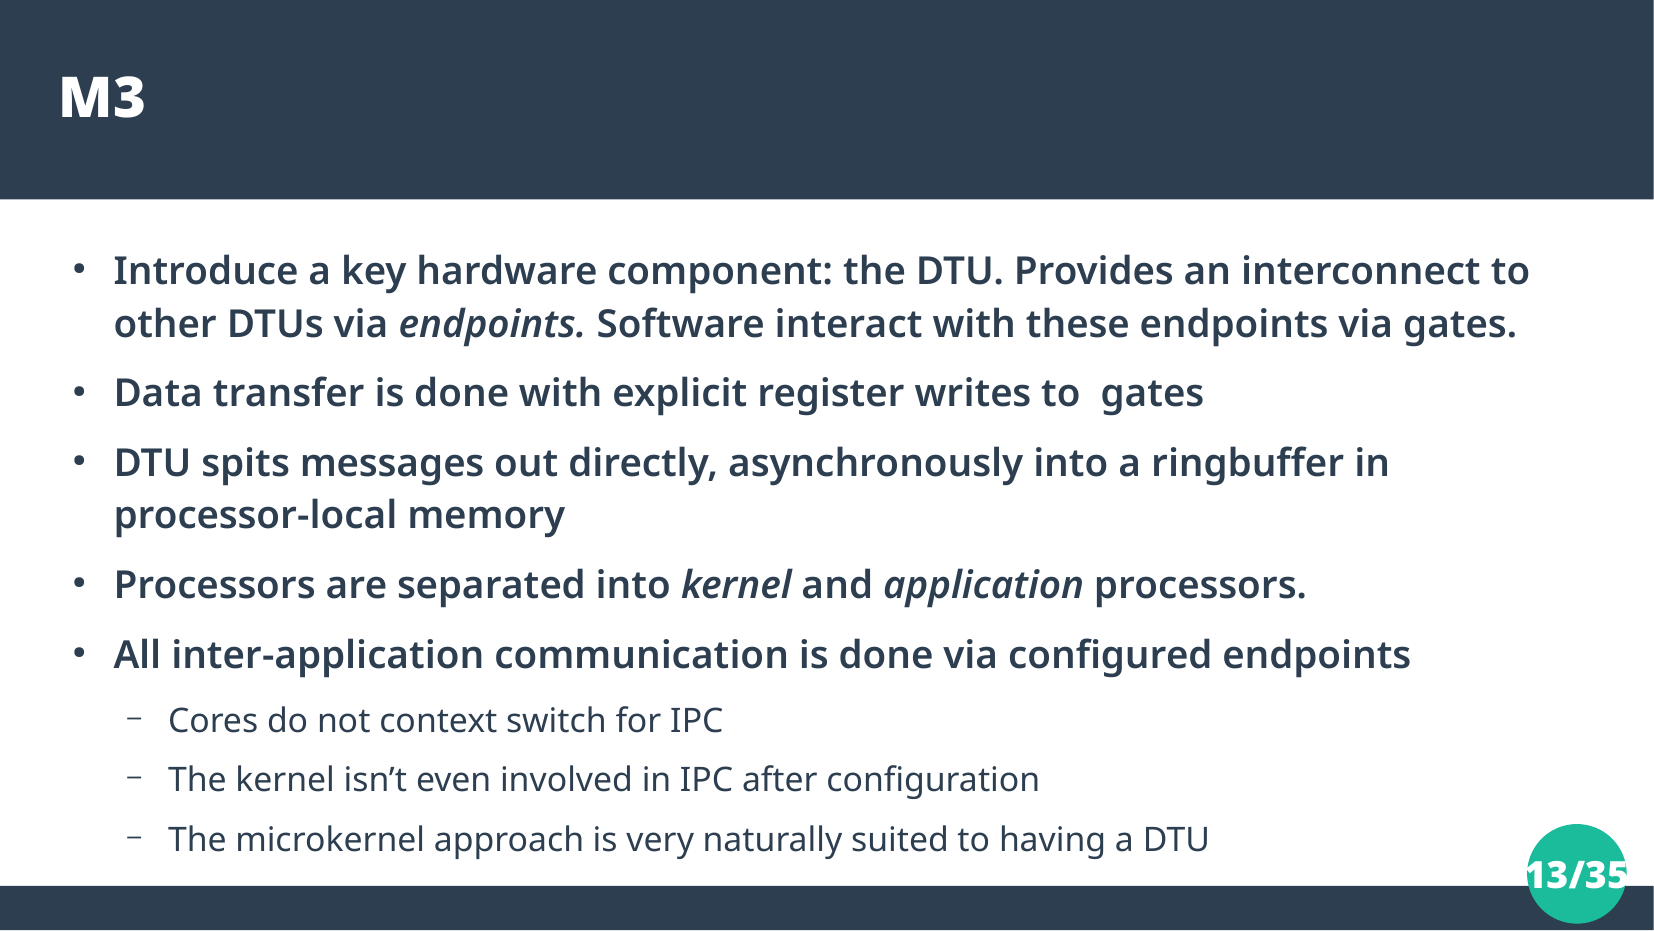

# M3
Introduce a key hardware component: the DTU. Provides an interconnect to other DTUs via endpoints. Software interact with these endpoints via gates.
Data transfer is done with explicit register writes to gates
DTU spits messages out directly, asynchronously into a ringbuffer in processor-local memory
Processors are separated into kernel and application processors.
All inter-application communication is done via configured endpoints
Cores do not context switch for IPC
The kernel isn’t even involved in IPC after configuration
The microkernel approach is very naturally suited to having a DTU